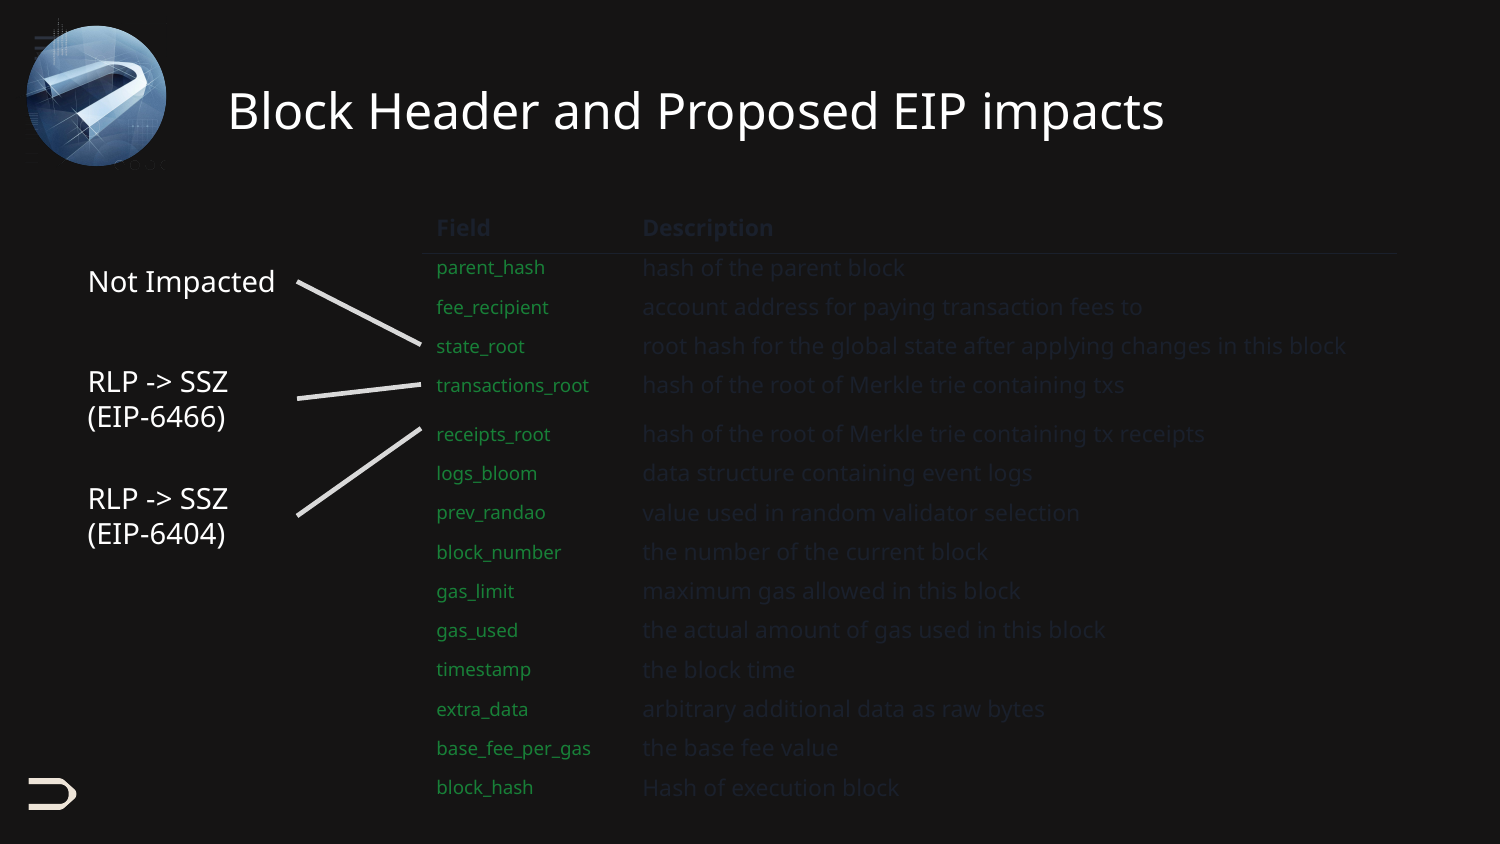

# Block Header and Proposed EIP impacts
| Field | Description |
| --- | --- |
| parent\_hash | hash of the parent block |
| fee\_recipient | account address for paying transaction fees to |
| state\_root | root hash for the global state after applying changes in this block |
| transactions\_root | hash of the root of Merkle trie containing txs |
| receipts\_root | hash of the root of Merkle trie containing tx receipts |
| logs\_bloom | data structure containing event logs |
| prev\_randao | value used in random validator selection |
| block\_number | the number of the current block |
| gas\_limit | maximum gas allowed in this block |
| gas\_used | the actual amount of gas used in this block |
| timestamp | the block time |
| extra\_data | arbitrary additional data as raw bytes |
| base\_fee\_per\_gas | the base fee value |
| block\_hash | Hash of execution block |
Not Impacted
RLP -> SSZ
(EIP-6466)
RLP -> SSZ
(EIP-6404)